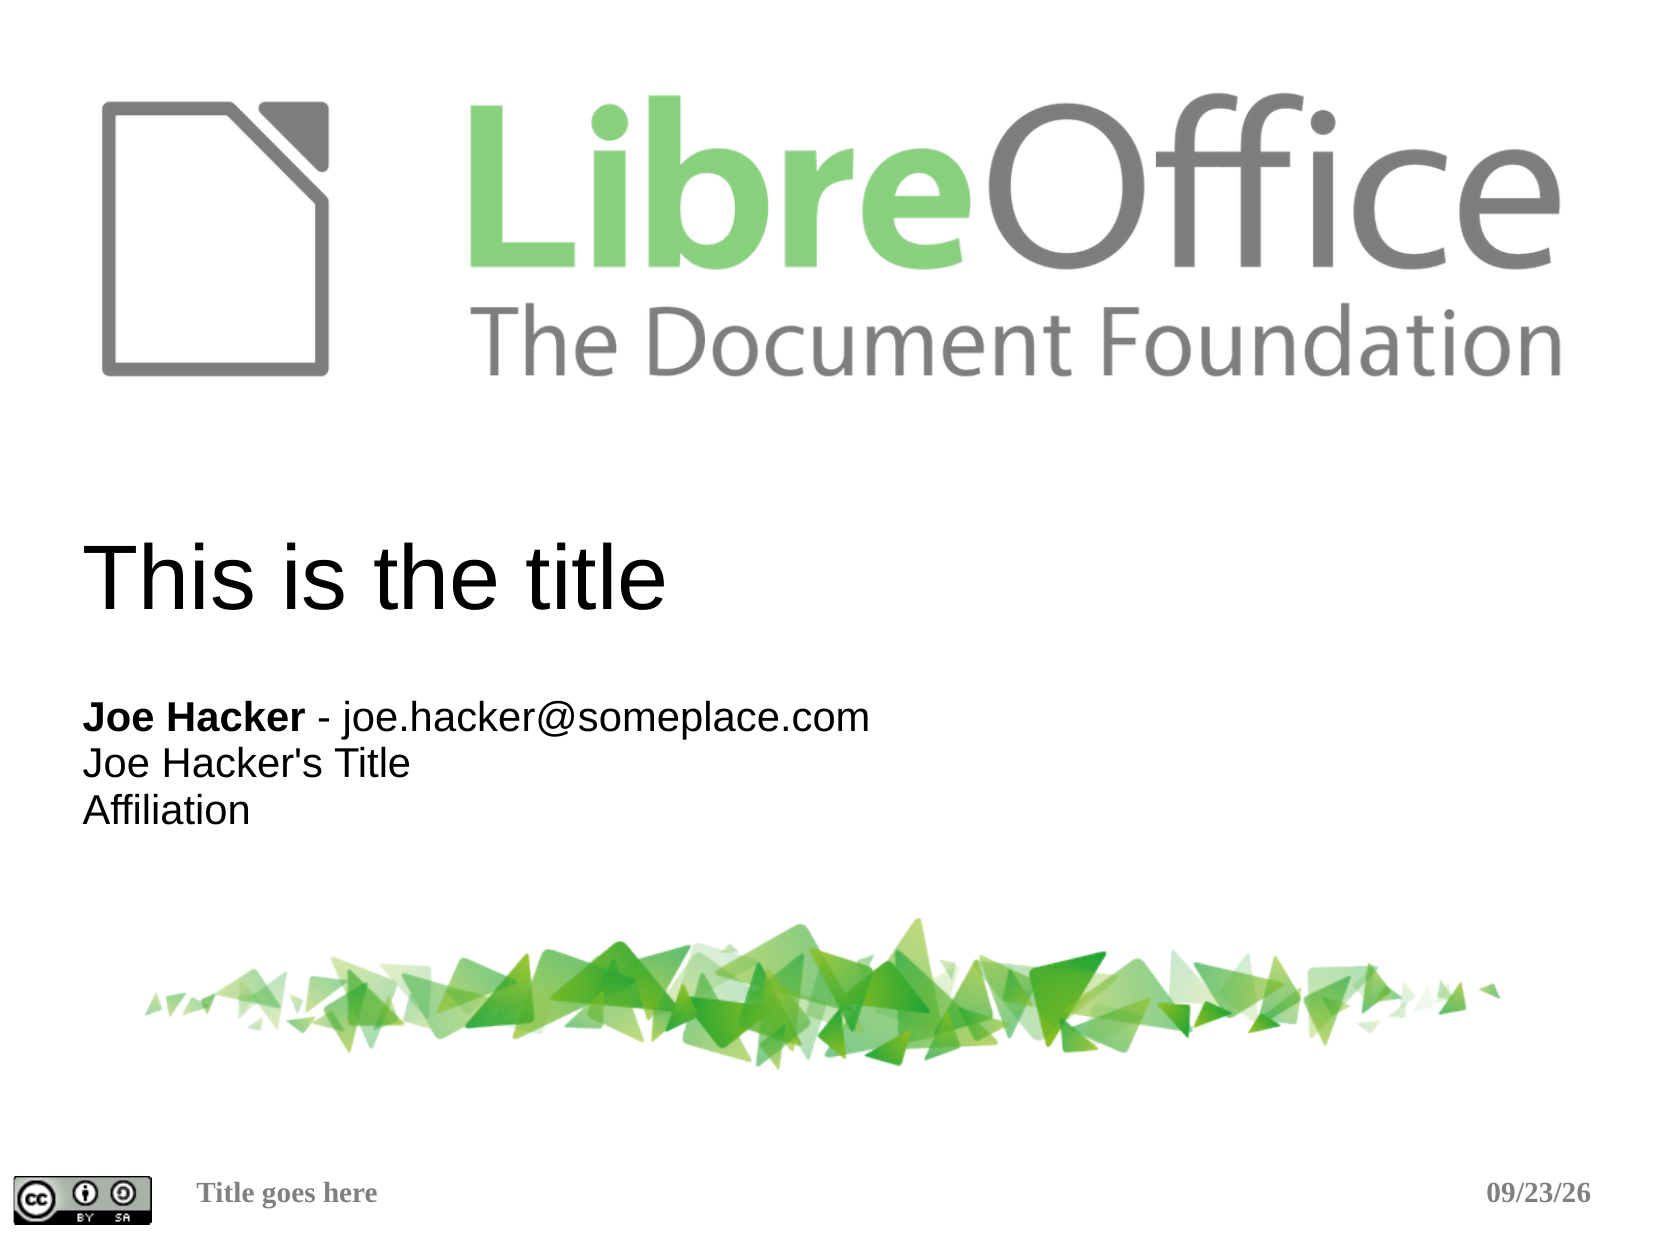

# This is the title
Joe Hacker - joe.hacker@someplace.com
Joe Hacker's Title
Affiliation
Title goes here